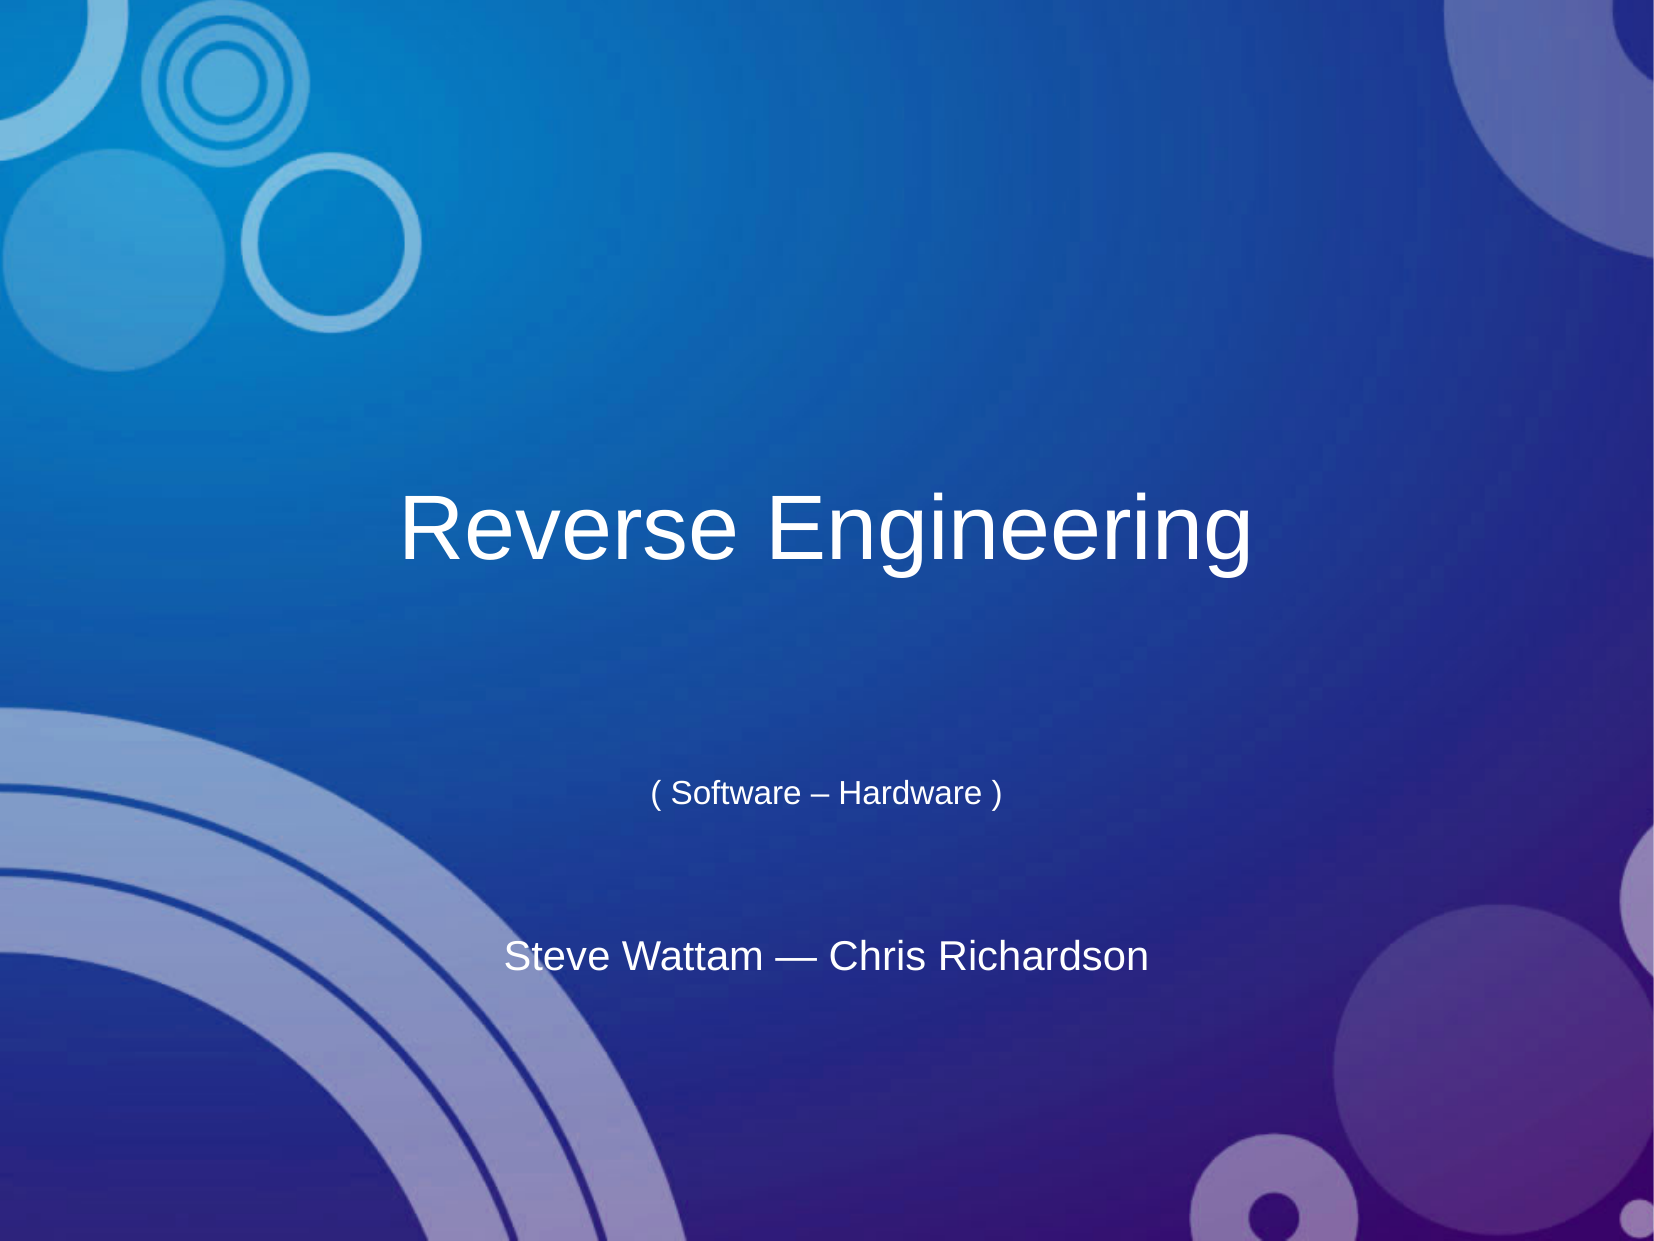

# Reverse Engineering
( Software – Hardware )
Steve Wattam ― Chris Richardson